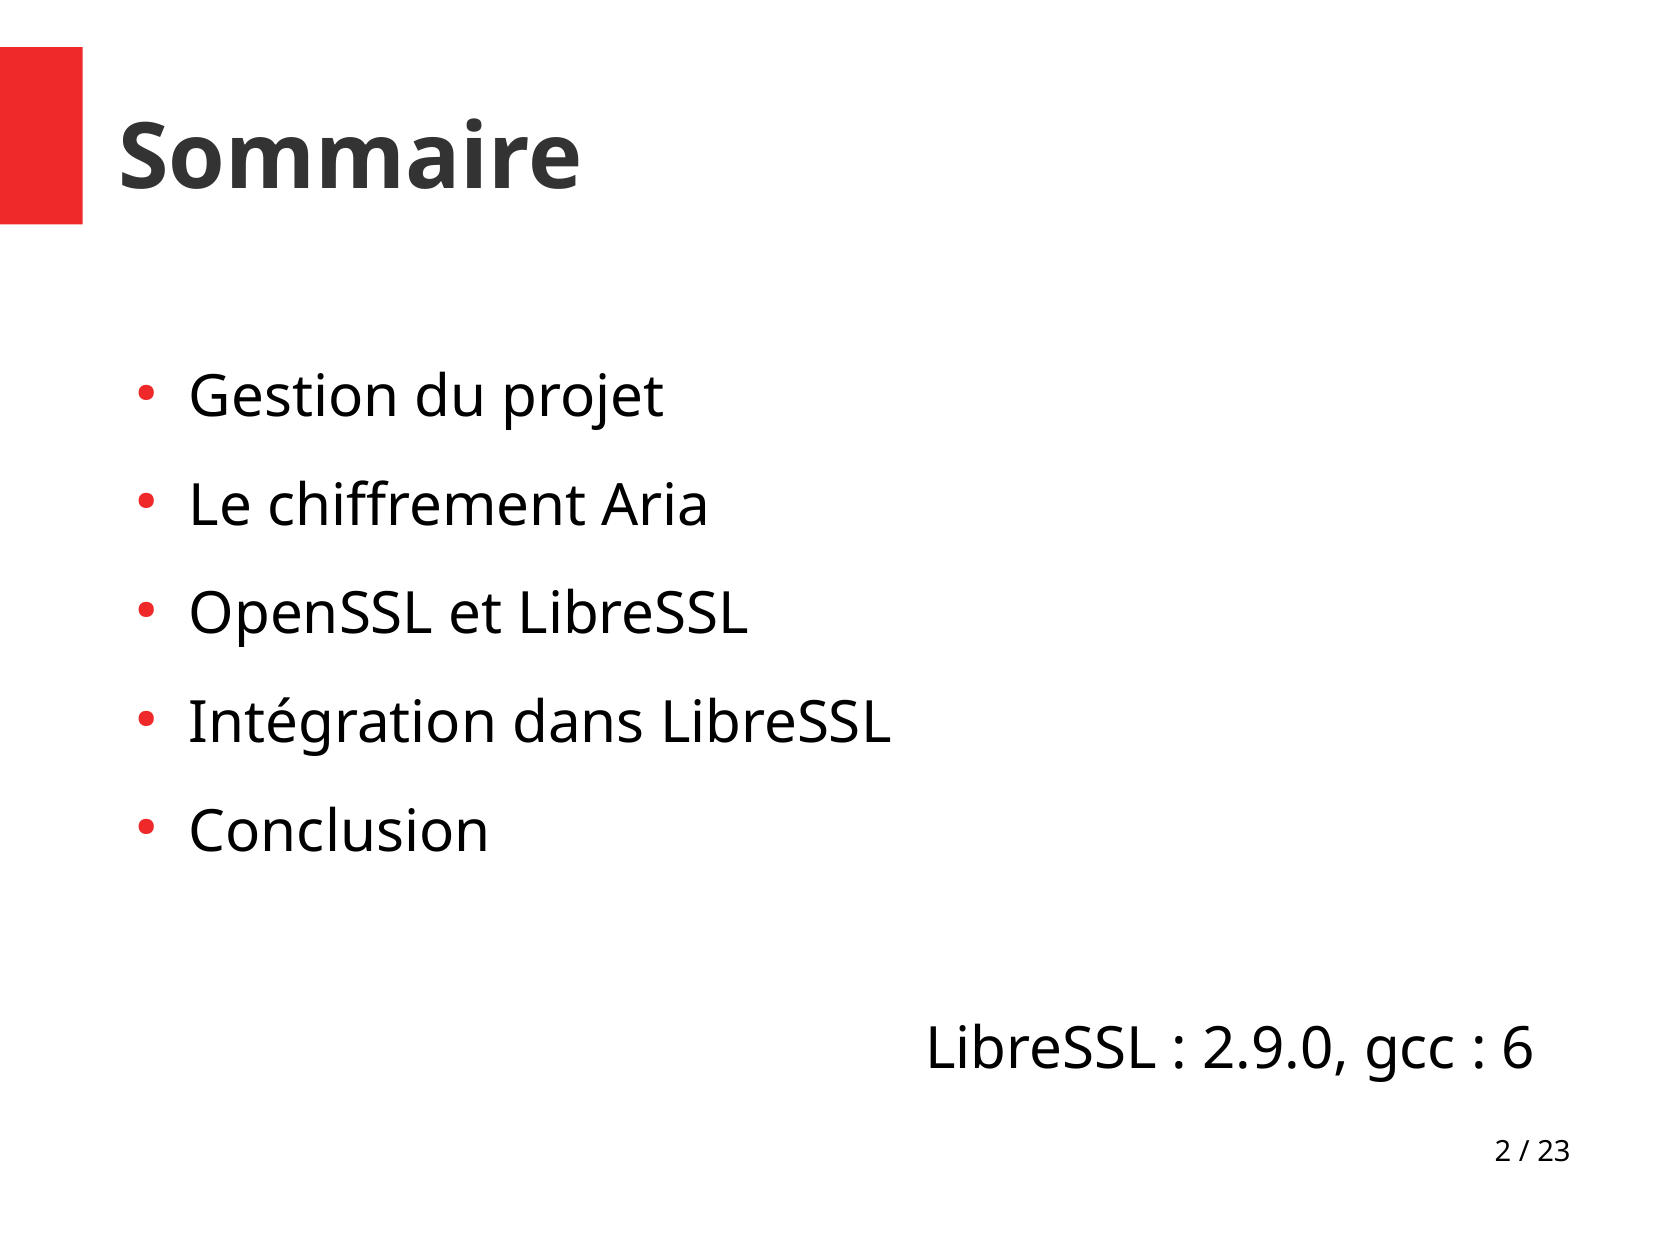

# Sommaire
Gestion du projet
Le chiffrement Aria
OpenSSL et LibreSSL
Intégration dans LibreSSL
Conclusion
LibreSSL : 2.9.0, gcc : 6
2